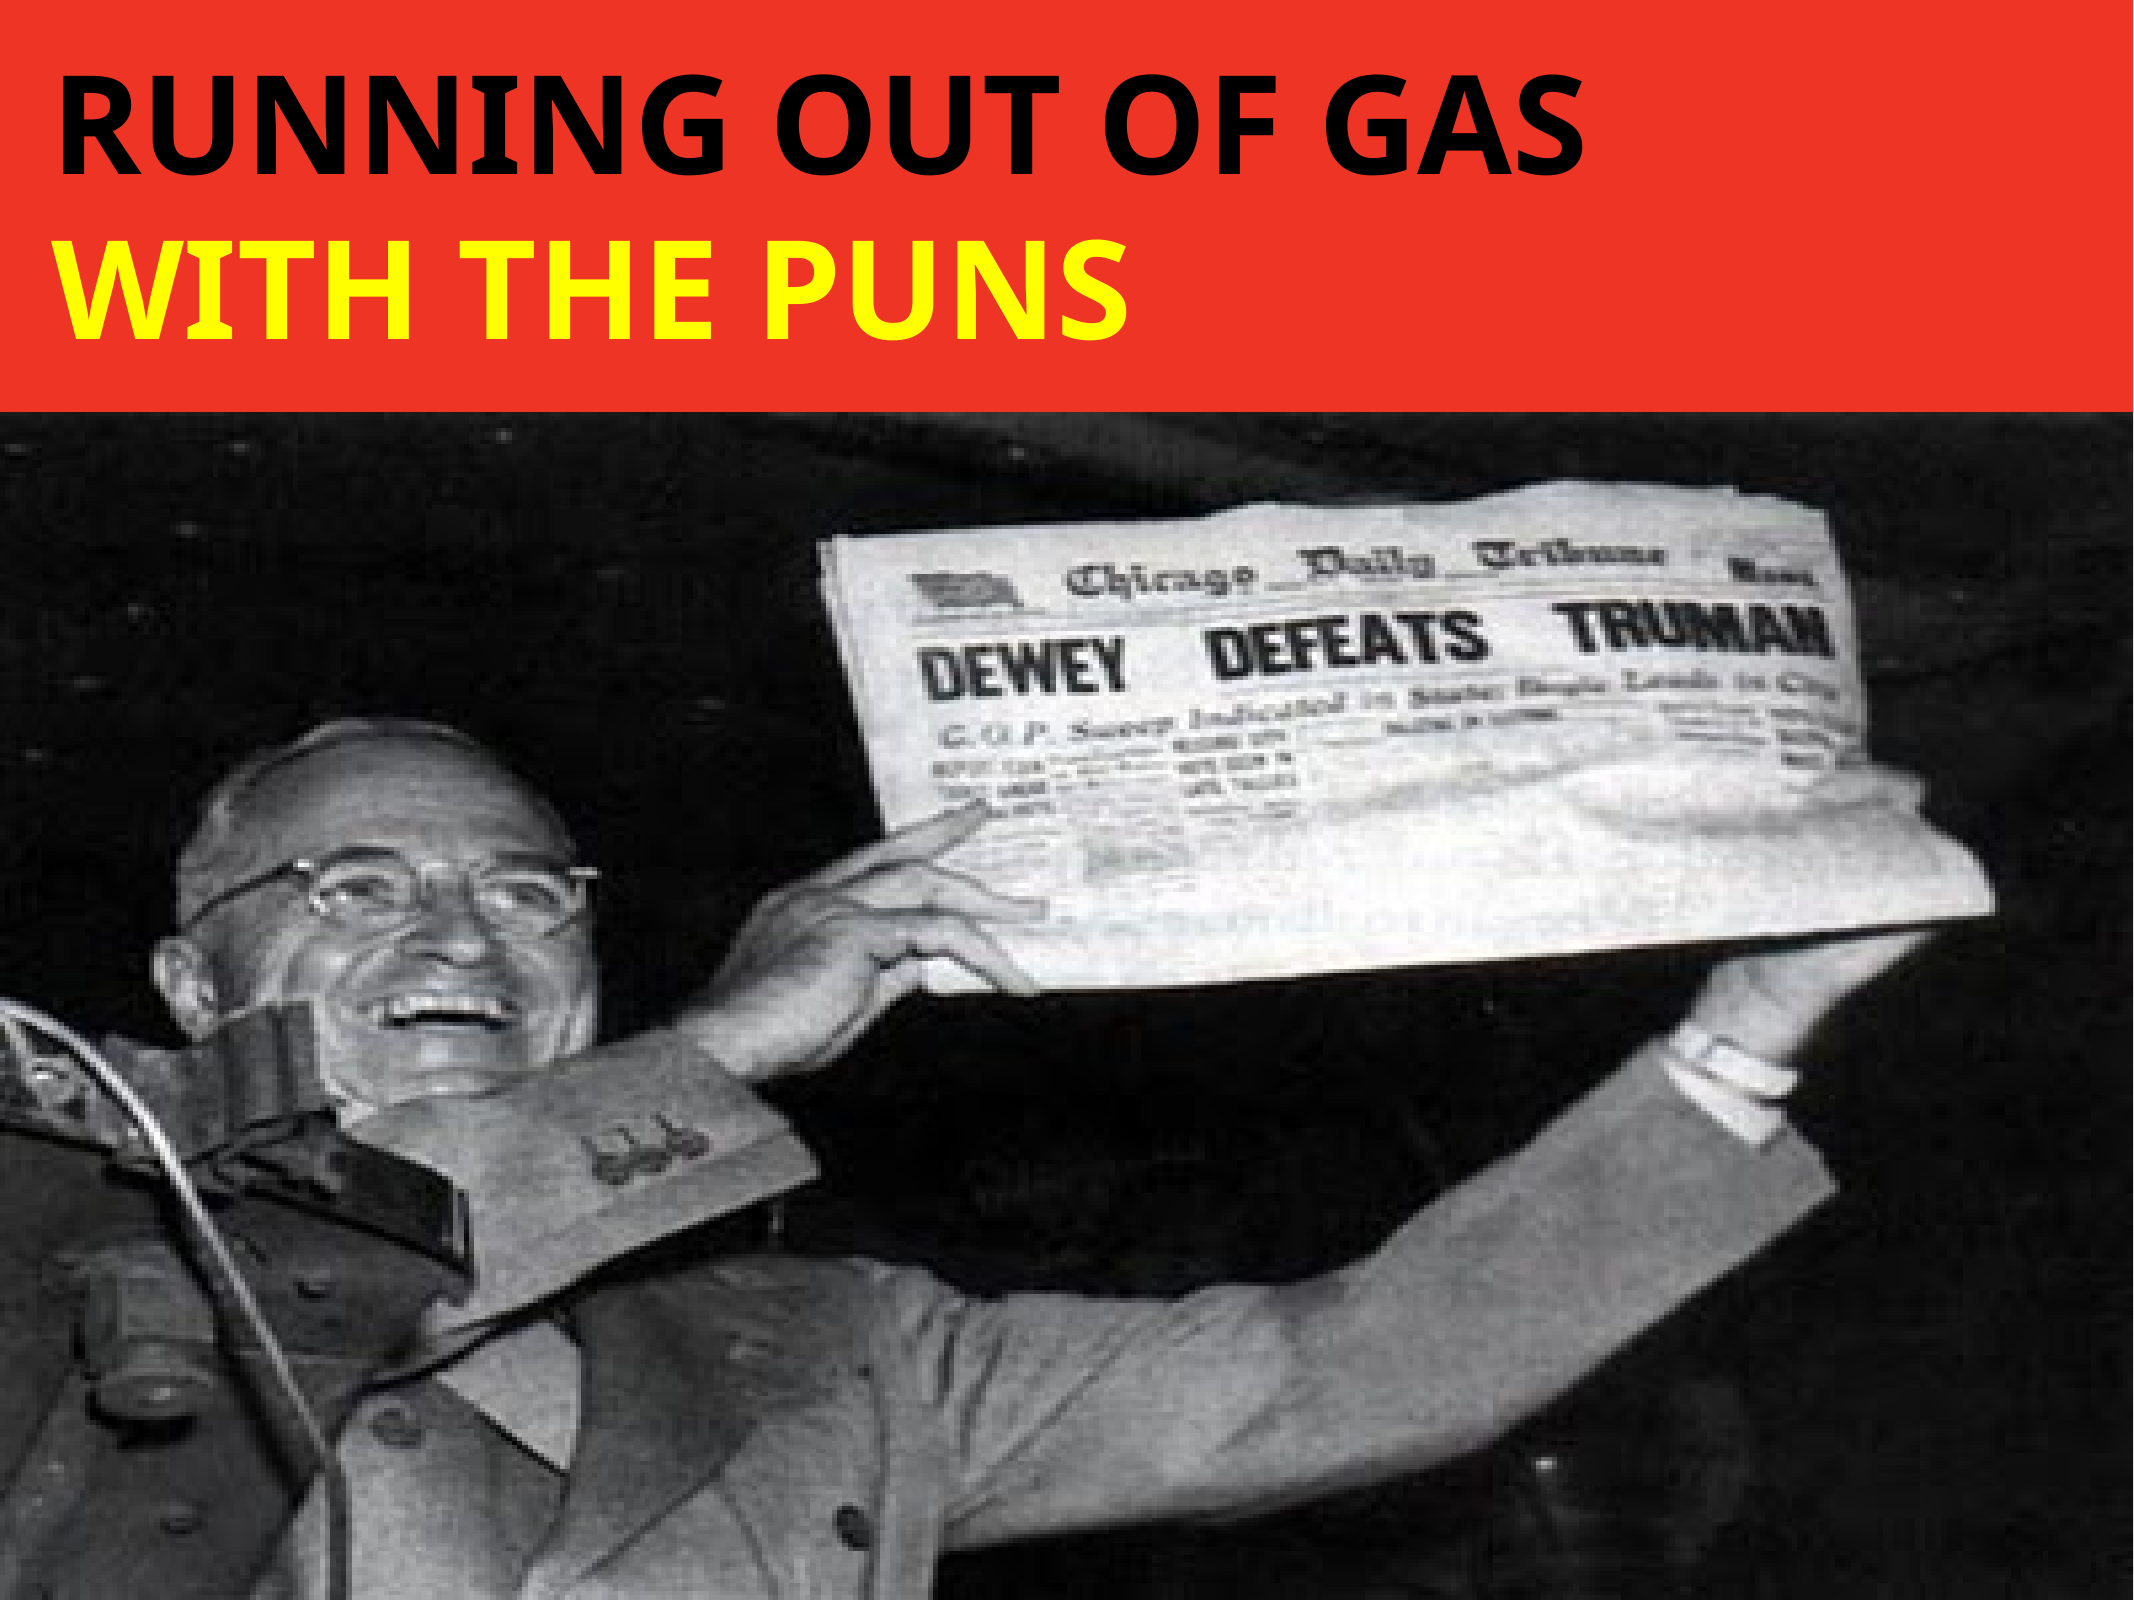

RUNNING OUT OF GAS
WITH THE PUNS